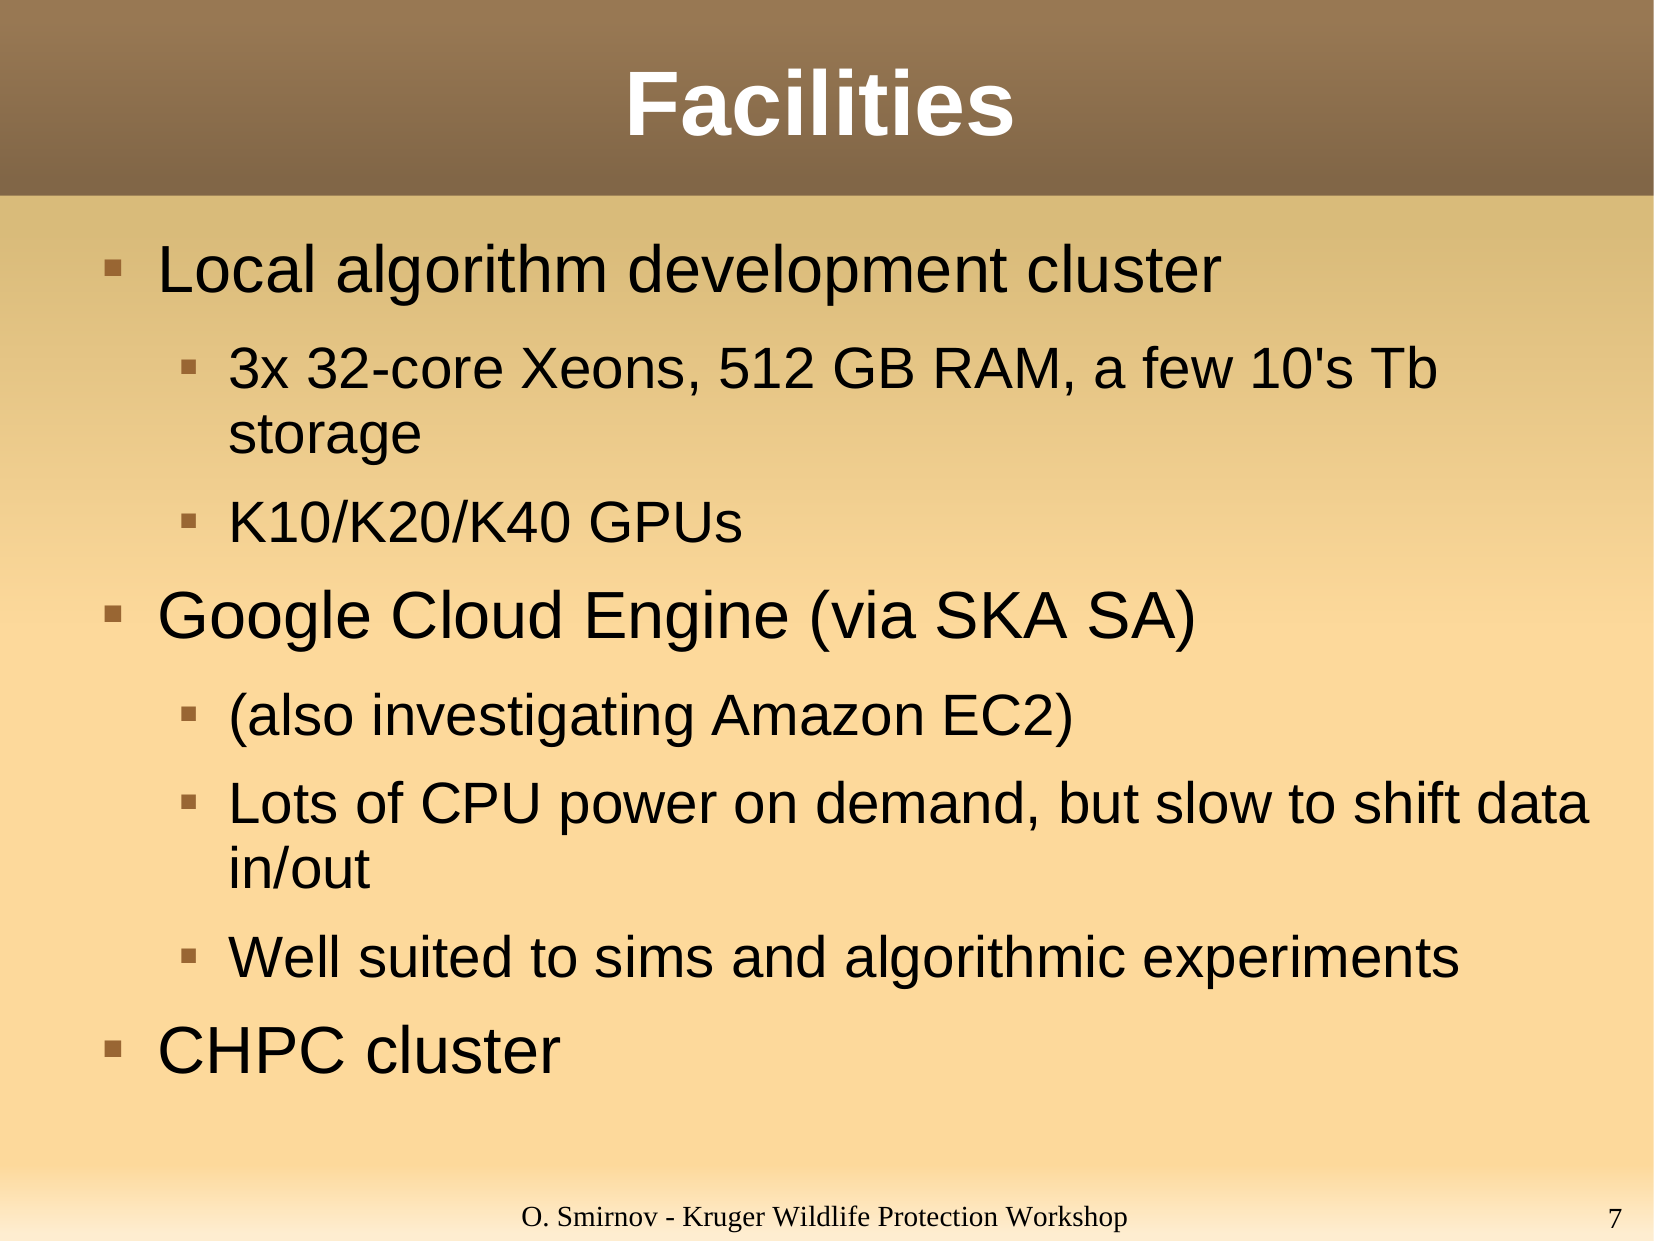

# Facilities
Local algorithm development cluster
3x 32-core Xeons, 512 GB RAM, a few 10's Tb storage
K10/K20/K40 GPUs
Google Cloud Engine (via SKA SA)
(also investigating Amazon EC2)
Lots of CPU power on demand, but slow to shift data in/out
Well suited to sims and algorithmic experiments
CHPC cluster
O. Smirnov - Kruger Wildlife Protection Workshop
7